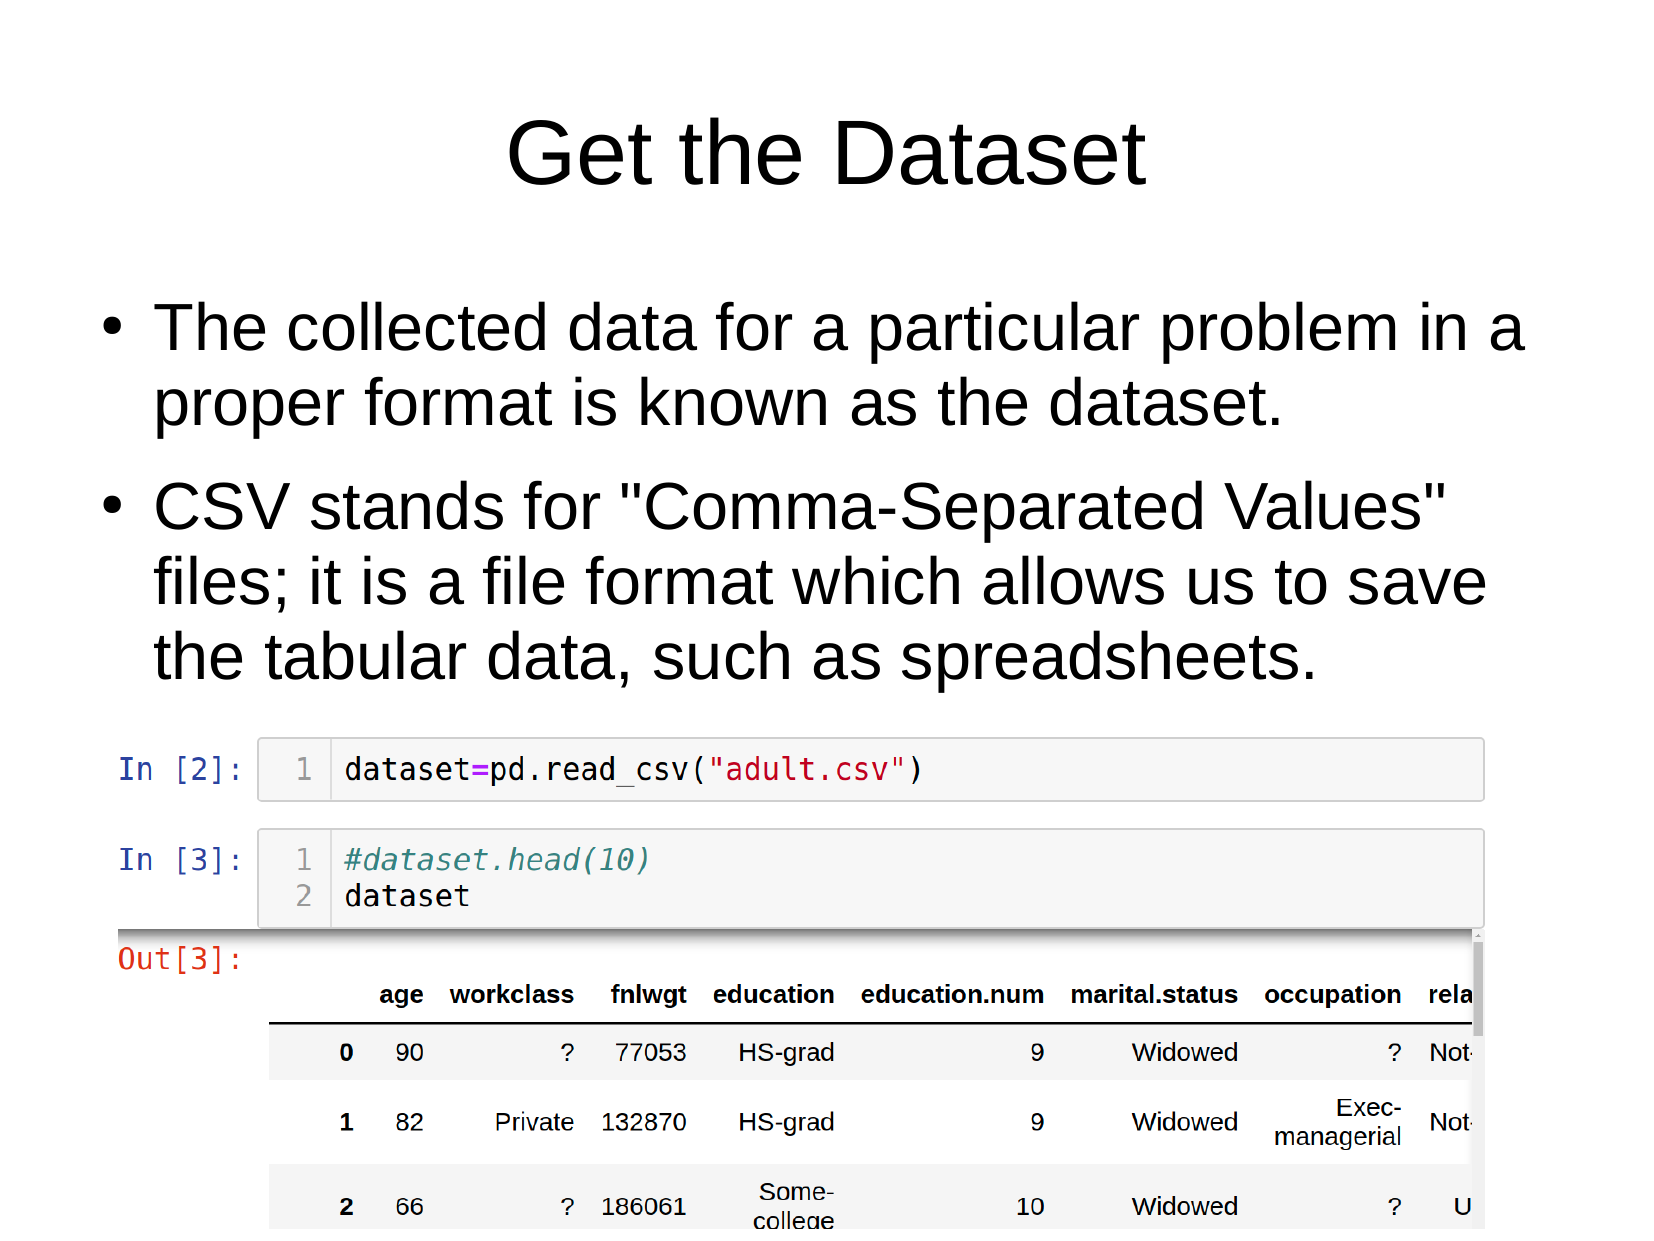

# Get the Dataset
The collected data for a particular problem in a proper format is known as the dataset.
CSV stands for "Comma-Separated Values" files; it is a file format which allows us to save the tabular data, such as spreadsheets.